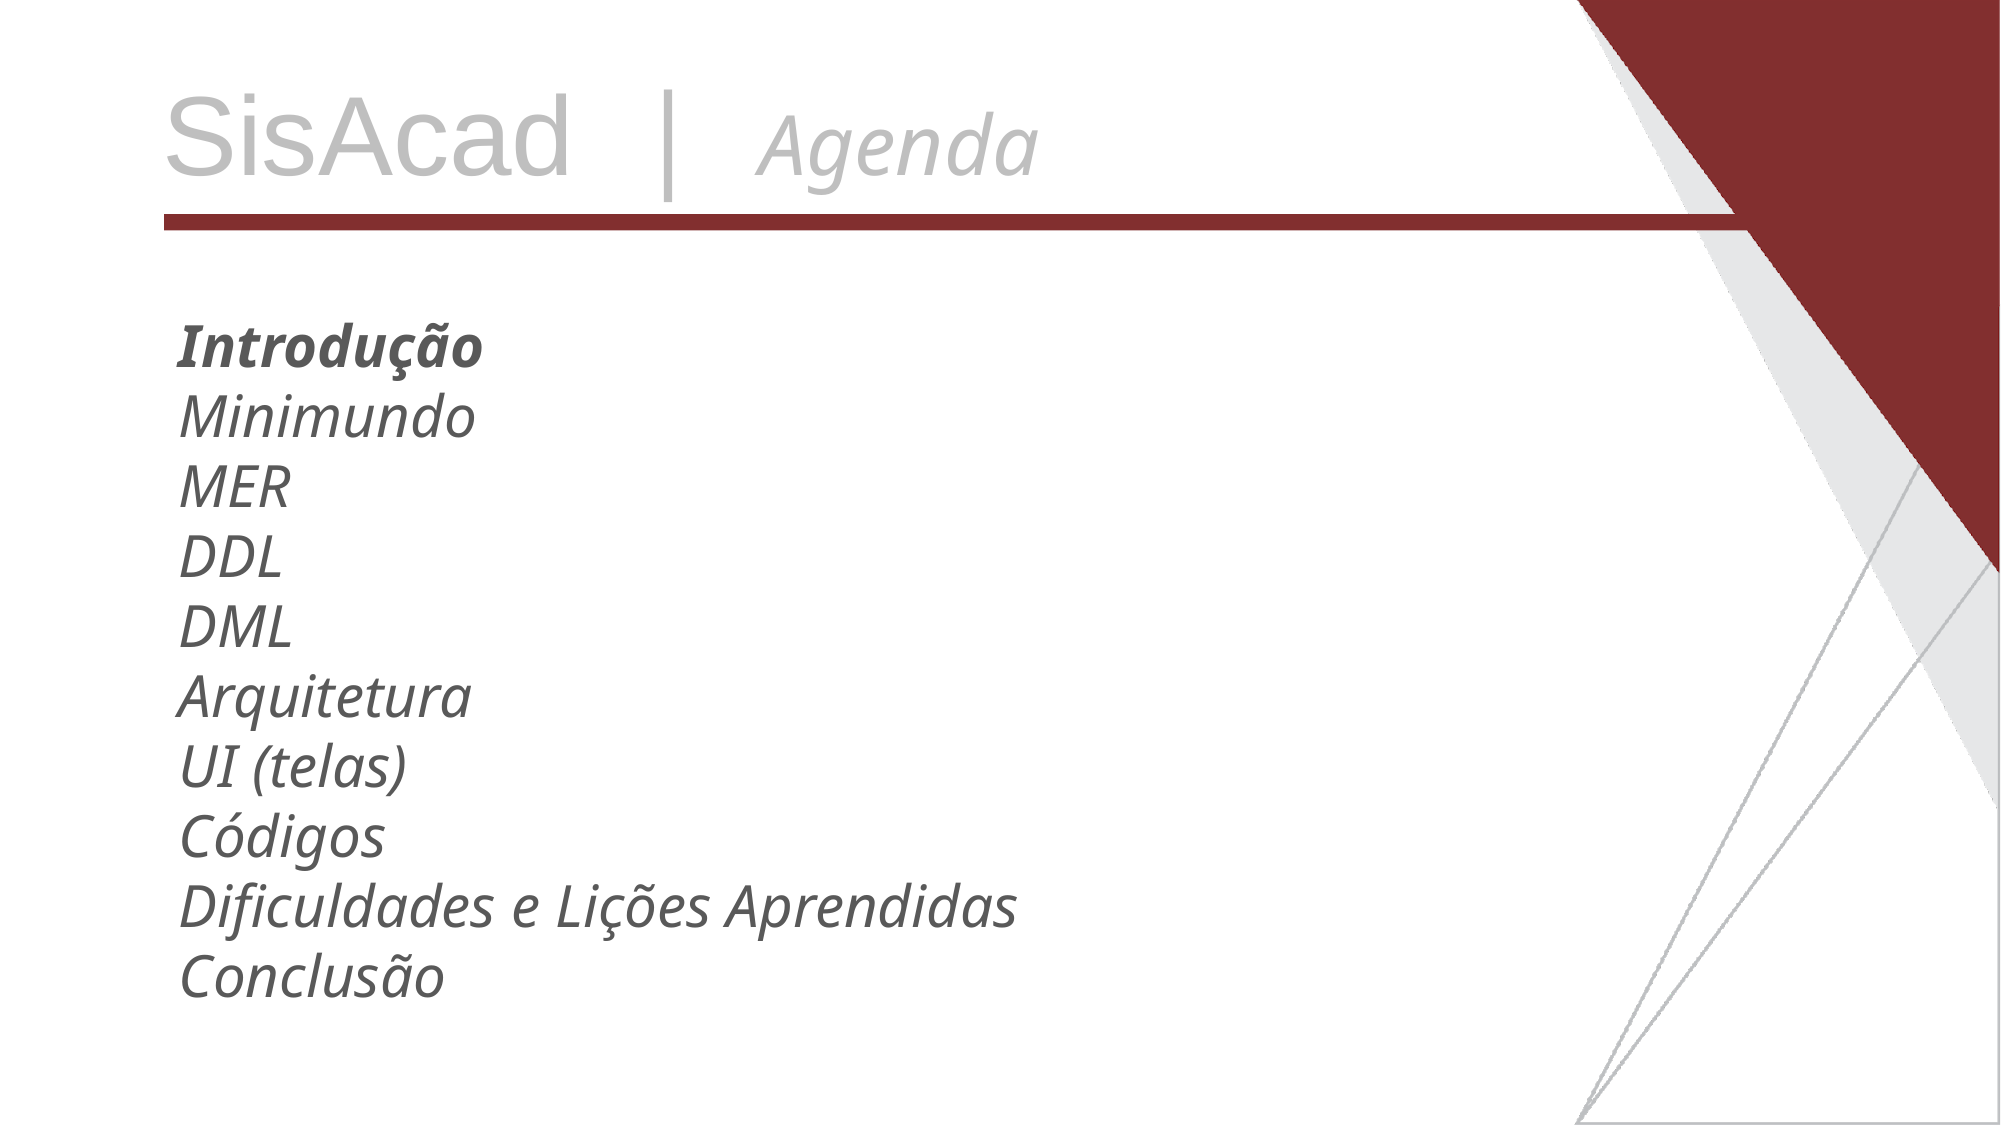

SisAcad | Agenda
Introdução
Minimundo
MER
DDL
DML
Arquitetura
UI (telas)
Códigos
Dificuldades e Lições Aprendidas
Conclusão